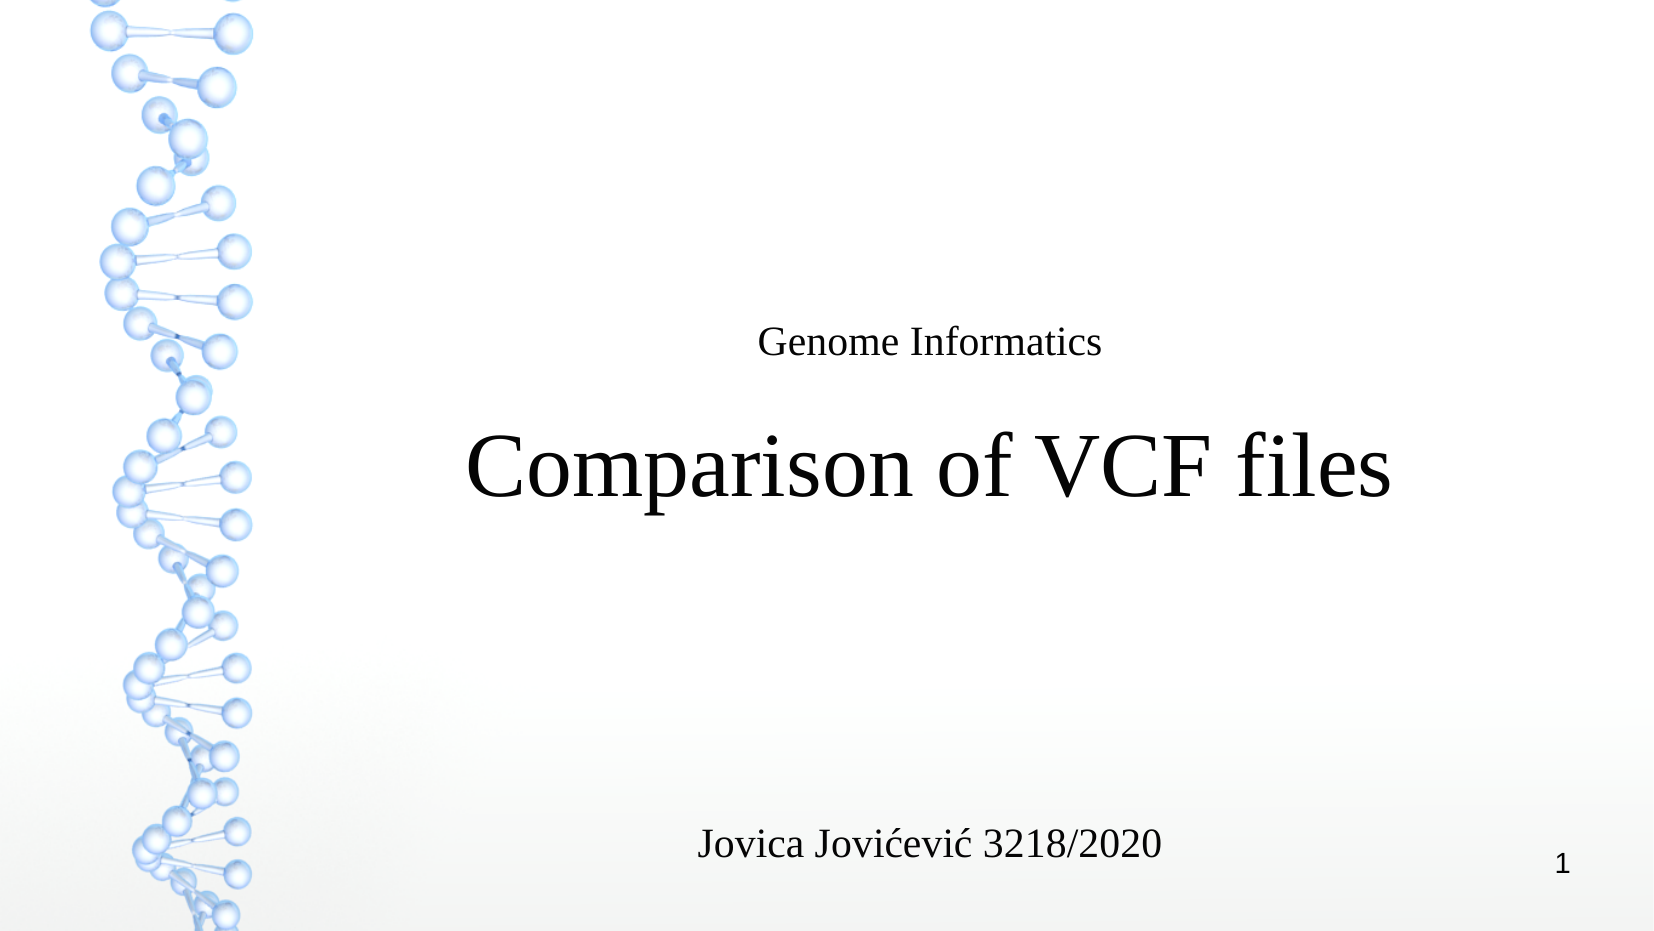

Genome Informatics
# Comparison of VCF files
Jovica Jovićević 3218/2020
1